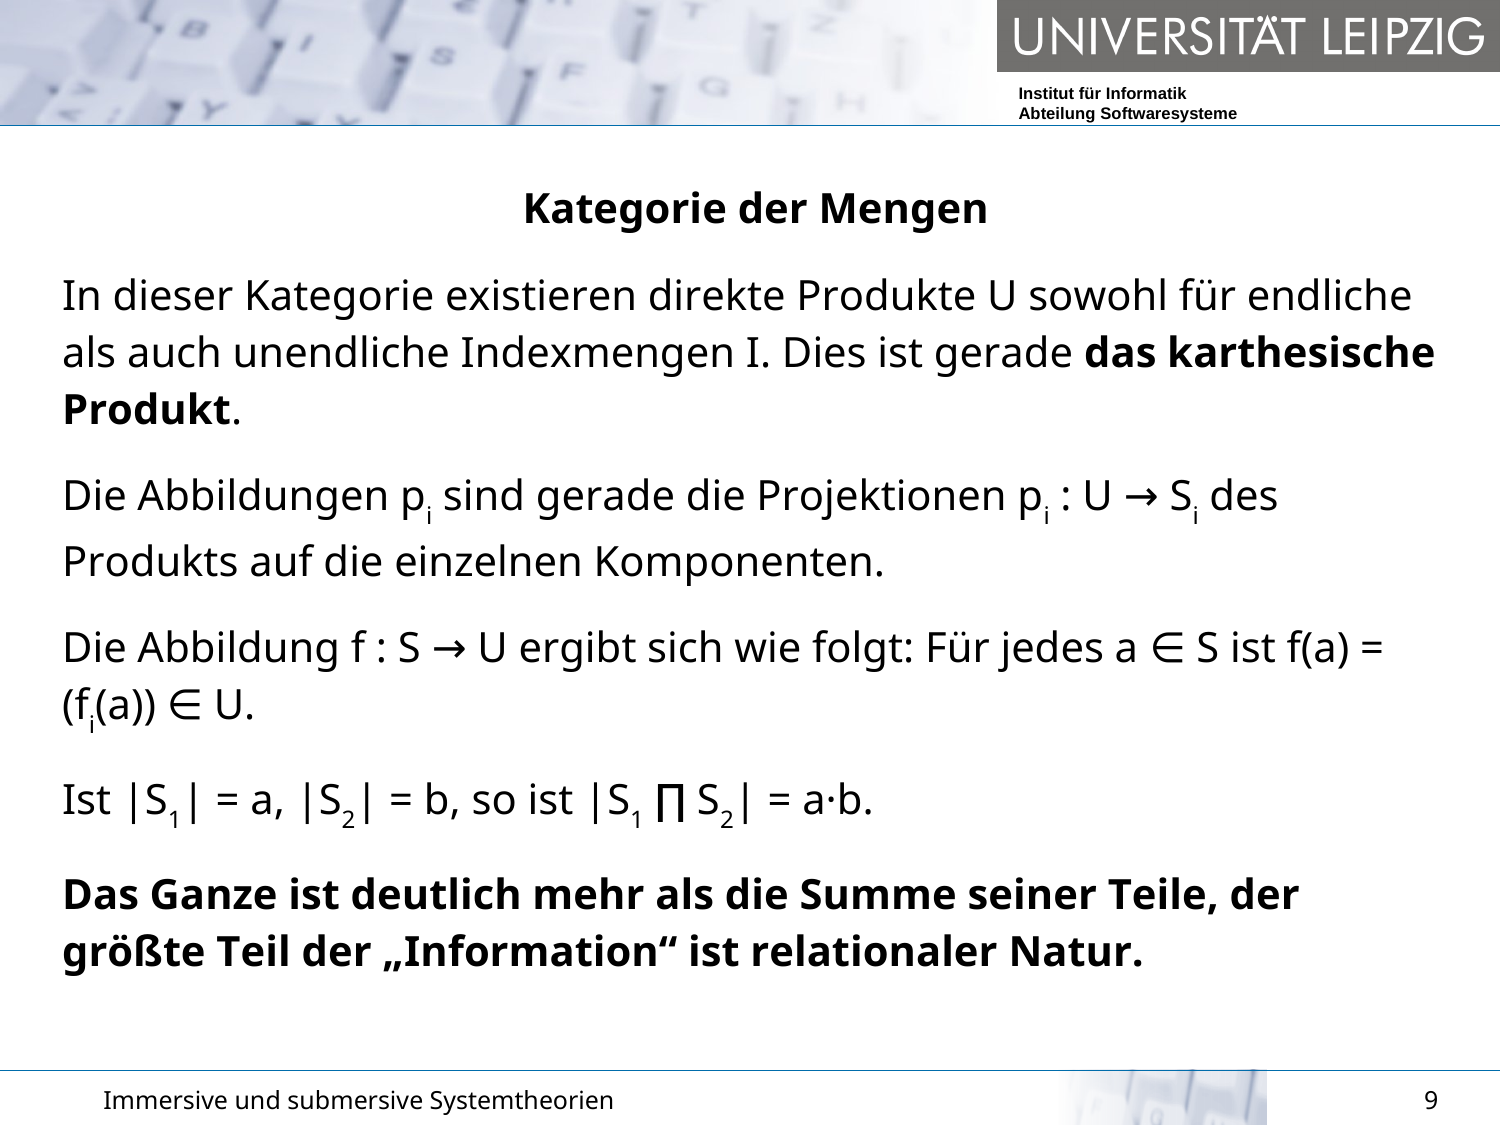

# Kategorie der Mengen
In dieser Kategorie existieren direkte Produkte U sowohl für endliche als auch unendliche Indexmengen I. Dies ist gerade das karthesische Produkt.
Die Abbildungen pi sind gerade die Projektionen pi : U → Si des Produkts auf die einzelnen Komponenten.
Die Abbildung f : S → U ergibt sich wie folgt: Für jedes a ∈ S ist f(a) = (fi(a)) ∈ U.
Ist |S1| = a, |S2| = b, so ist |S1 ∏ S2| = a·b.
Das Ganze ist deutlich mehr als die Summe seiner Teile, der größte Teil der „Information“ ist relationaler Natur.
Immersive und submersive Systemtheorien
9